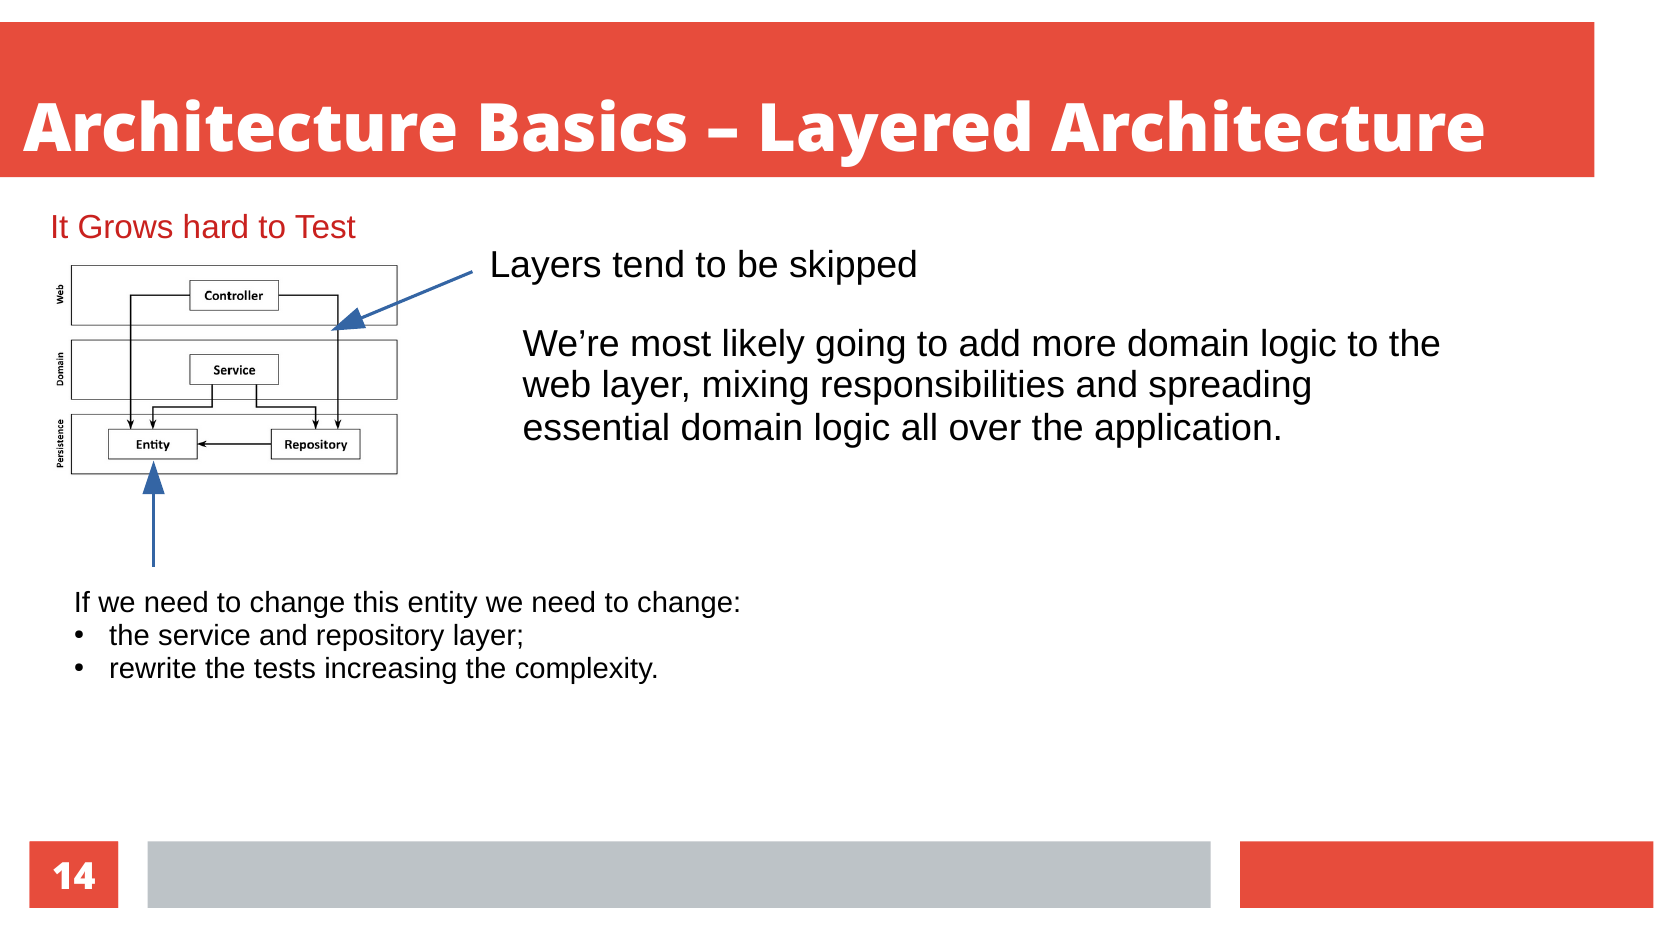

# Architecture Basics – Layered Architecture
It Grows hard to Test
Layers tend to be skipped
We’re most likely going to add more domain logic to the web layer, mixing responsibilities and spreading essential domain logic all over the application.
If we need to change this entity we need to change:
the service and repository layer;
rewrite the tests increasing the complexity.
14